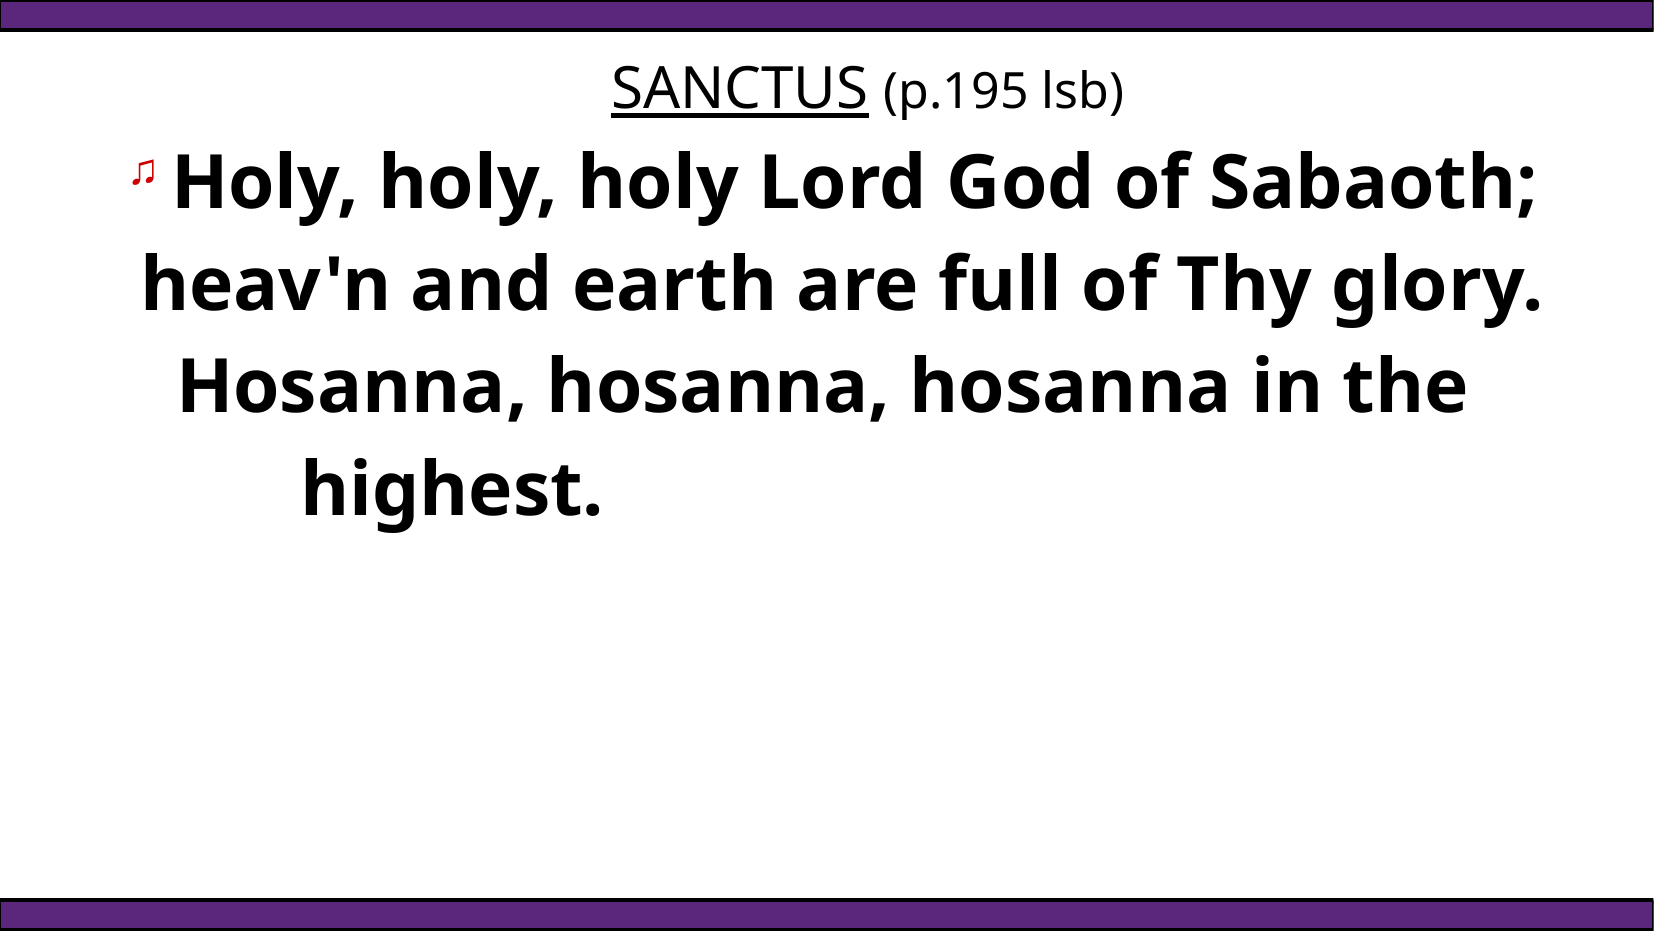

SANCTUS (p.195 lsb)
♫ Holy, holy, holy Lord God of Sabaoth;
 heav'n and earth are full of Thy glory. Hosanna, hosanna, hosanna in the
highest.